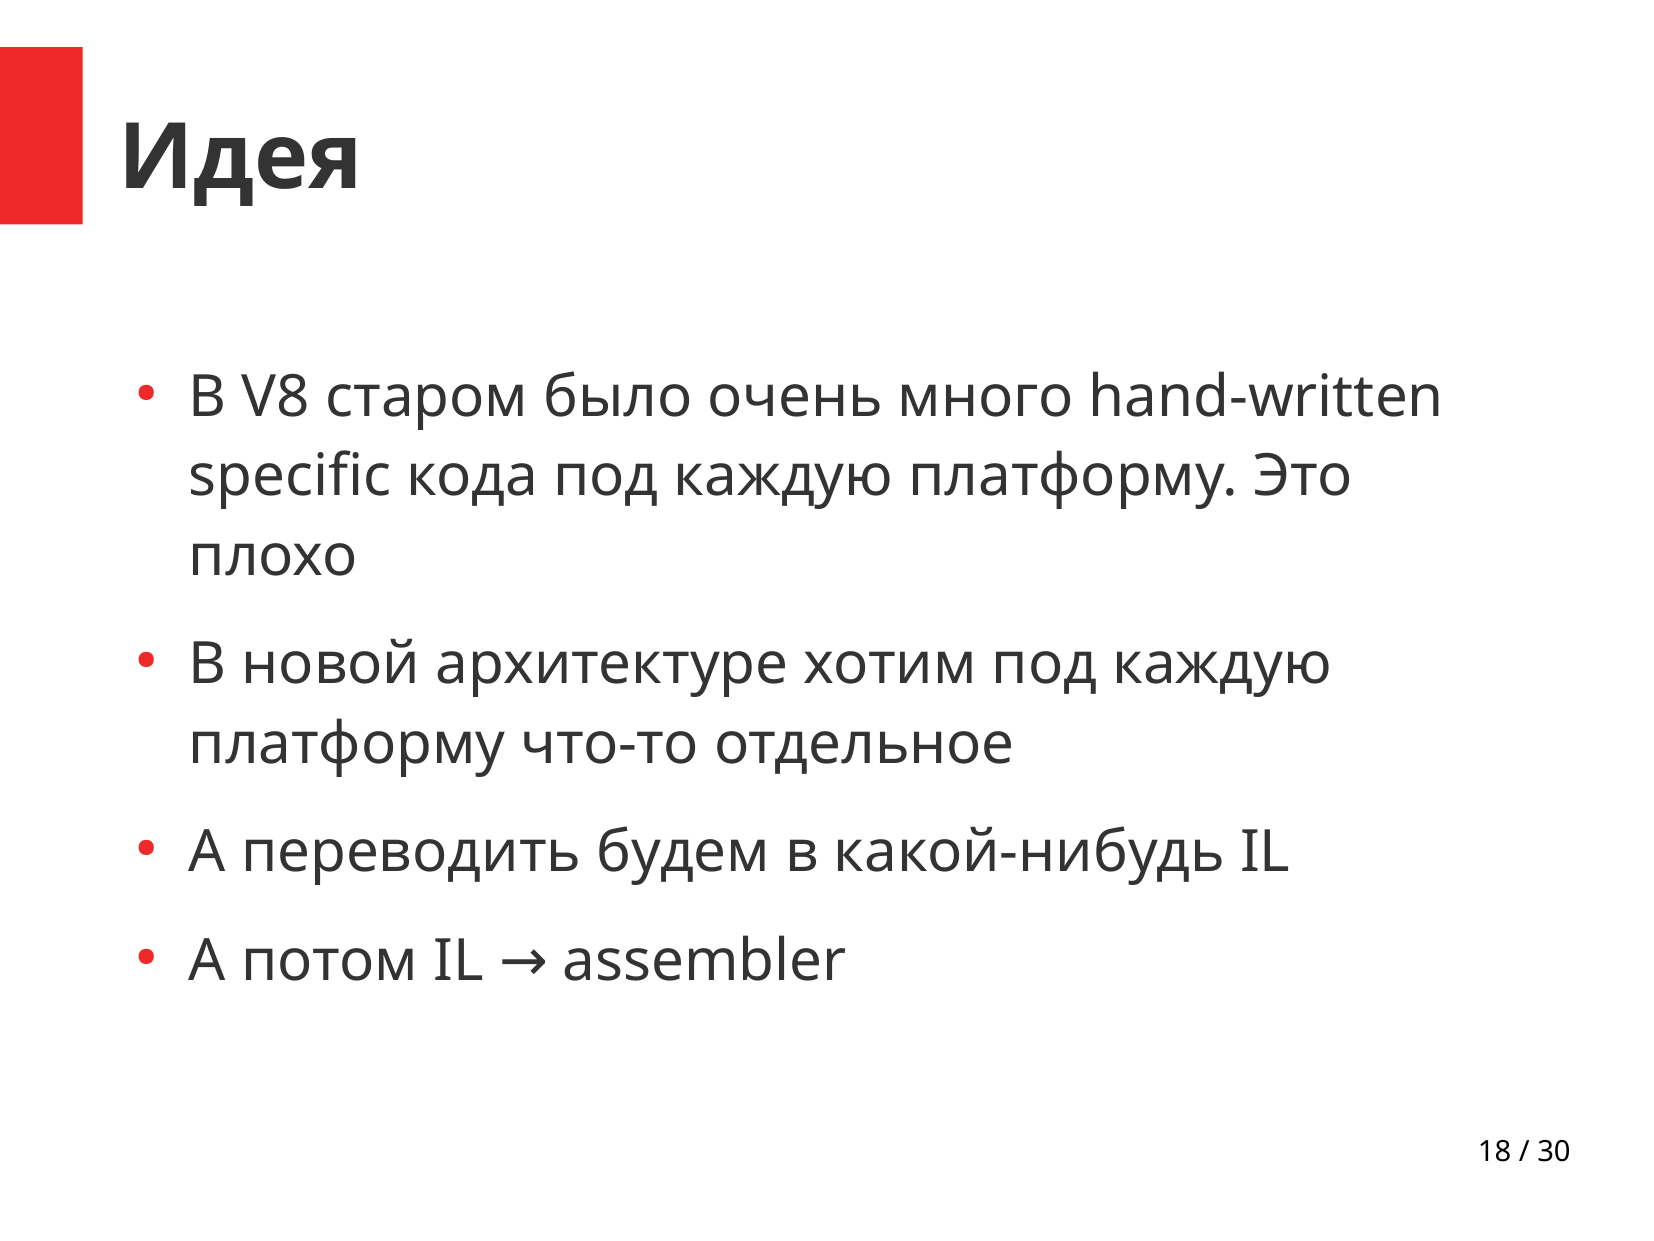

# Идея
В V8 старом было очень много hand-written specific кода под каждую платформу. Это плохо
В новой архитектуре хотим под каждую платформу что-то отдельное
А переводить будем в какой-нибудь IL
А потом IL → assembler
18